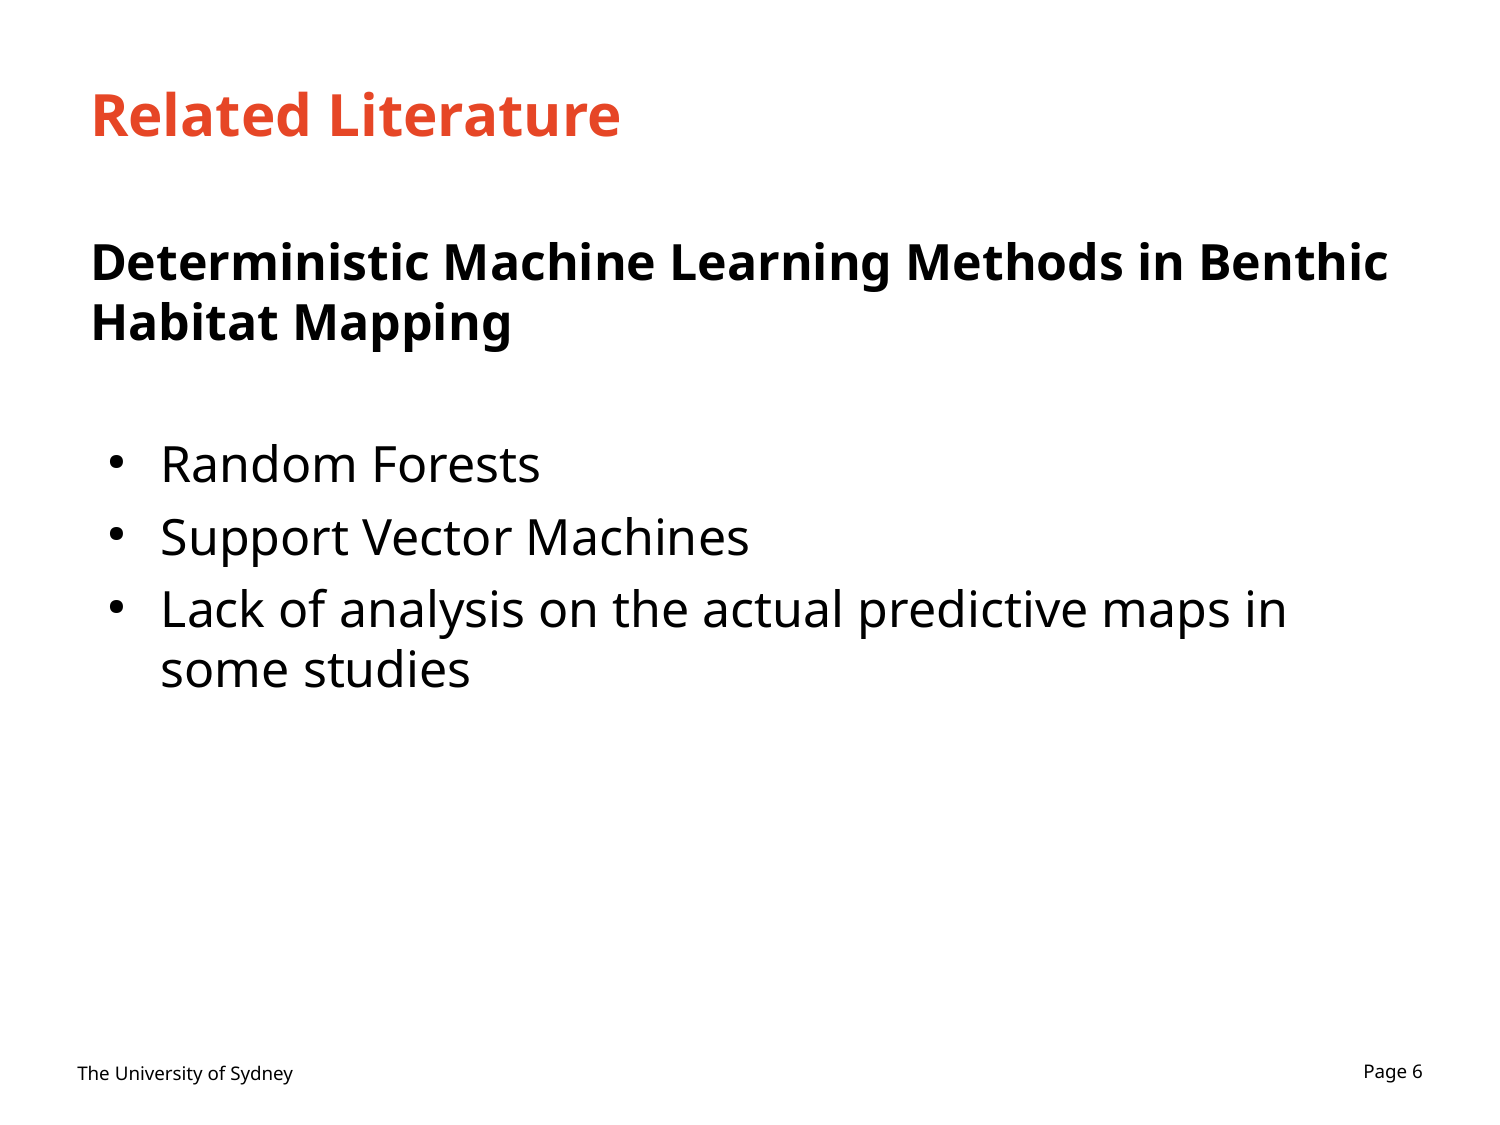

# Related Literature
Deterministic Machine Learning Methods in Benthic Habitat Mapping
Random Forests
Support Vector Machines
Lack of analysis on the actual predictive maps in some studies